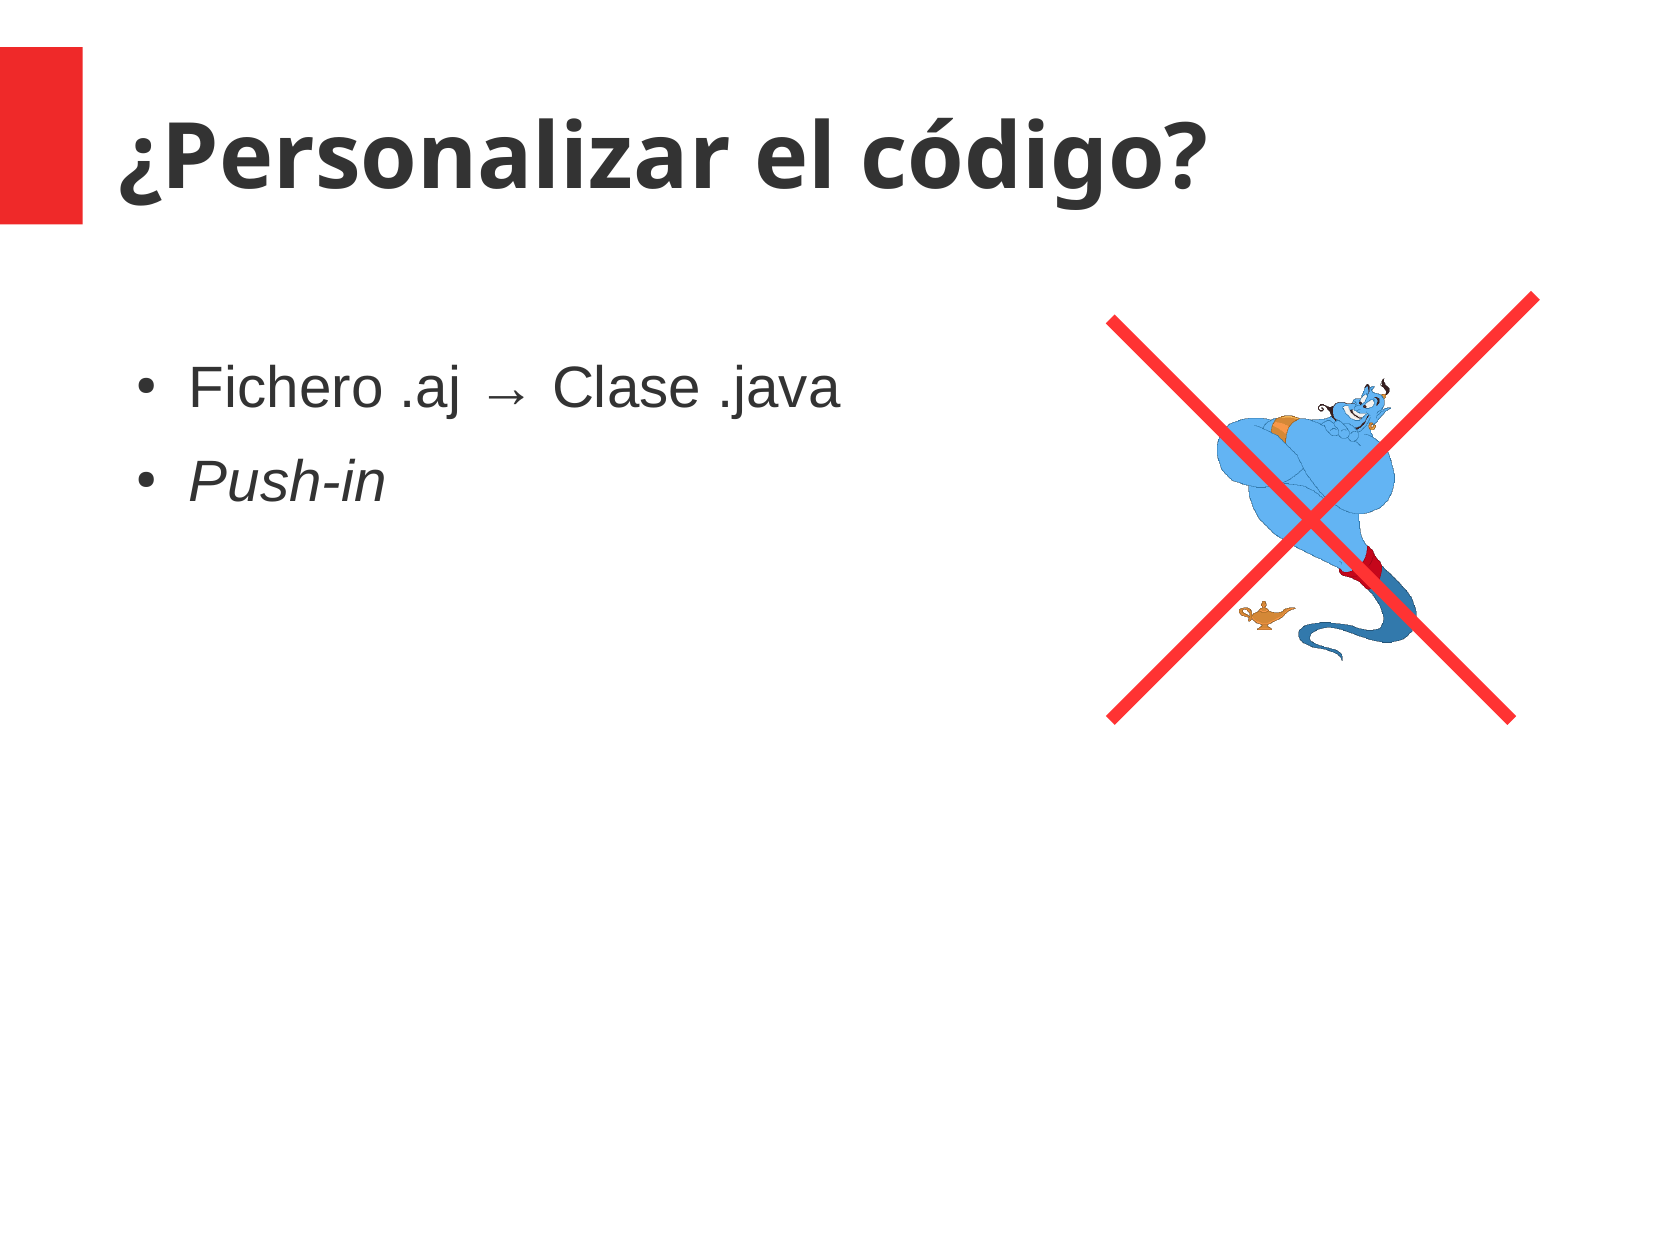

# ¿Personalizar el código?
Fichero .aj → Clase .java
Push-in